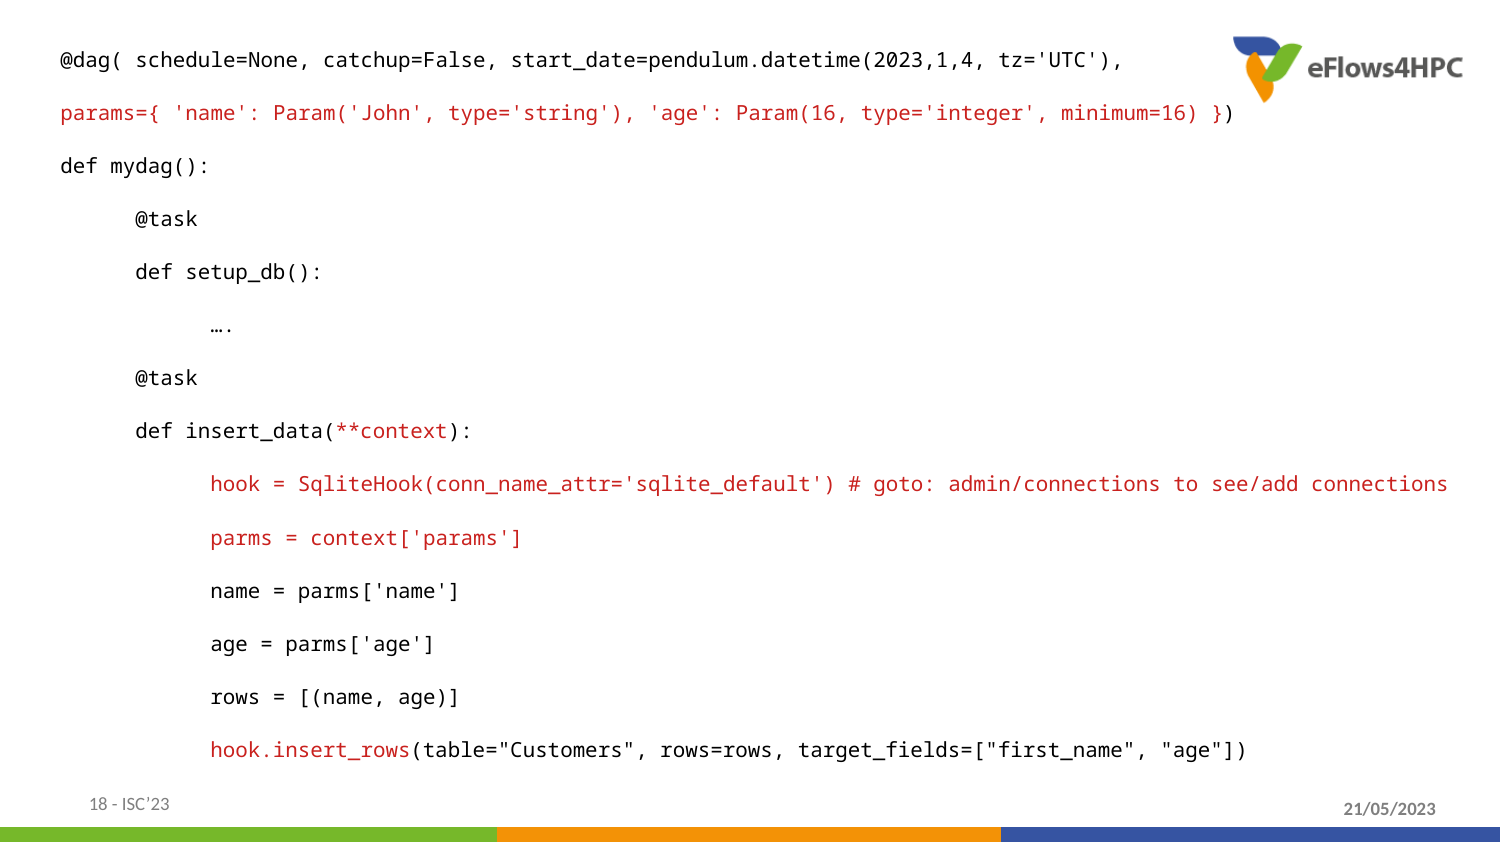

@dag( schedule=None, catchup=False, start_date=pendulum.datetime(2023,1,4, tz='UTC'),
params={ 'name': Param('John', type='string'), 'age': Param(16, type='integer', minimum=16) })
def mydag():
	@task
	def setup_db():
		….
	@task
	def insert_data(**context):
		hook = SqliteHook(conn_name_attr='sqlite_default') # goto: admin/connections to see/add connections
		parms = context['params']
		name = parms['name']
		age = parms['age']
		rows = [(name, age)]
		hook.insert_rows(table="Customers", rows=rows, target_fields=["first_name", "age"])